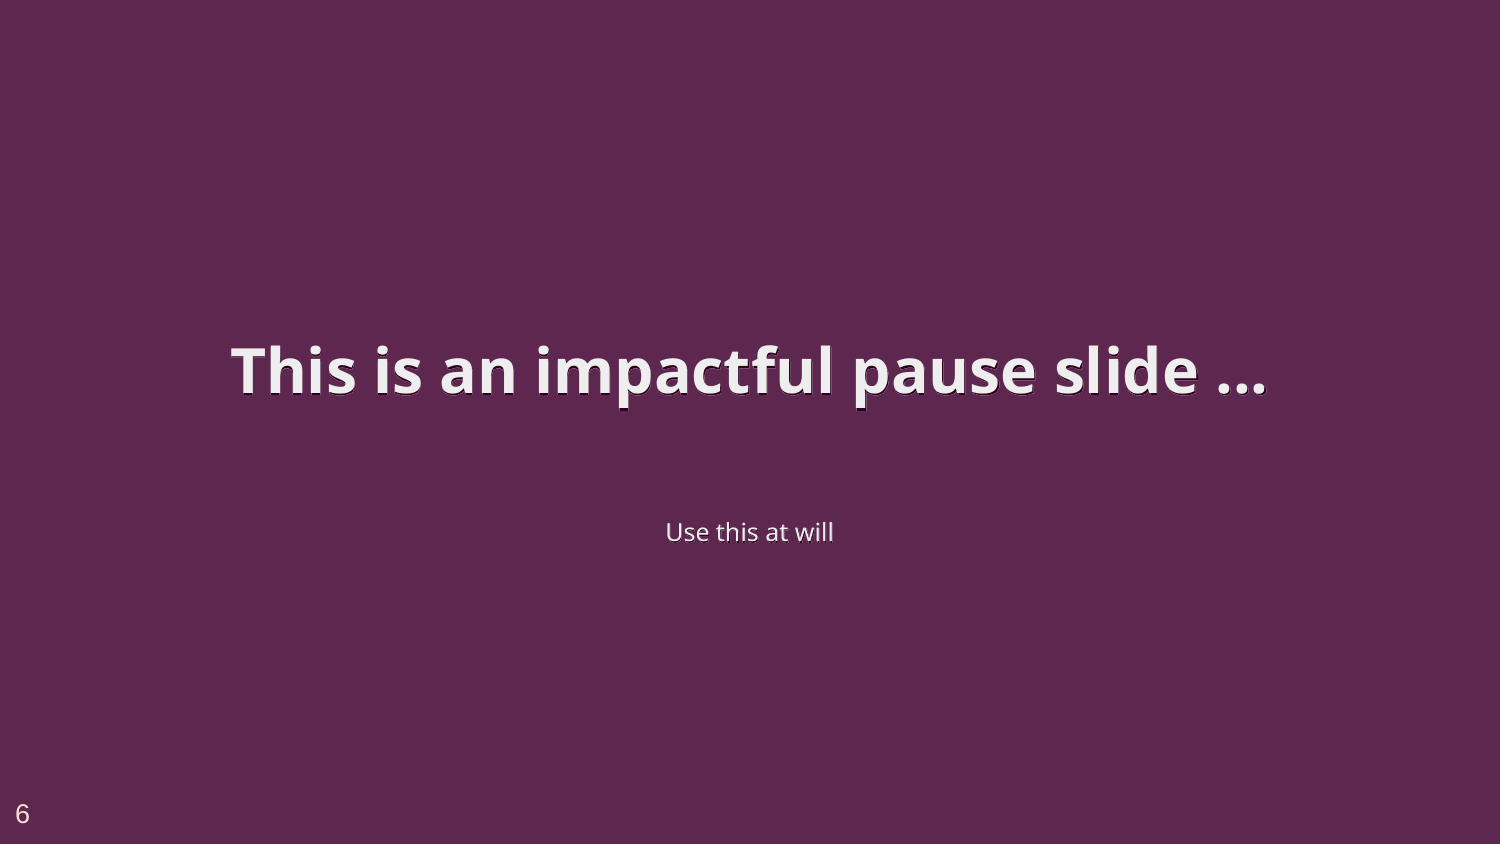

# This is an impactful pause slide ...
Use this at will